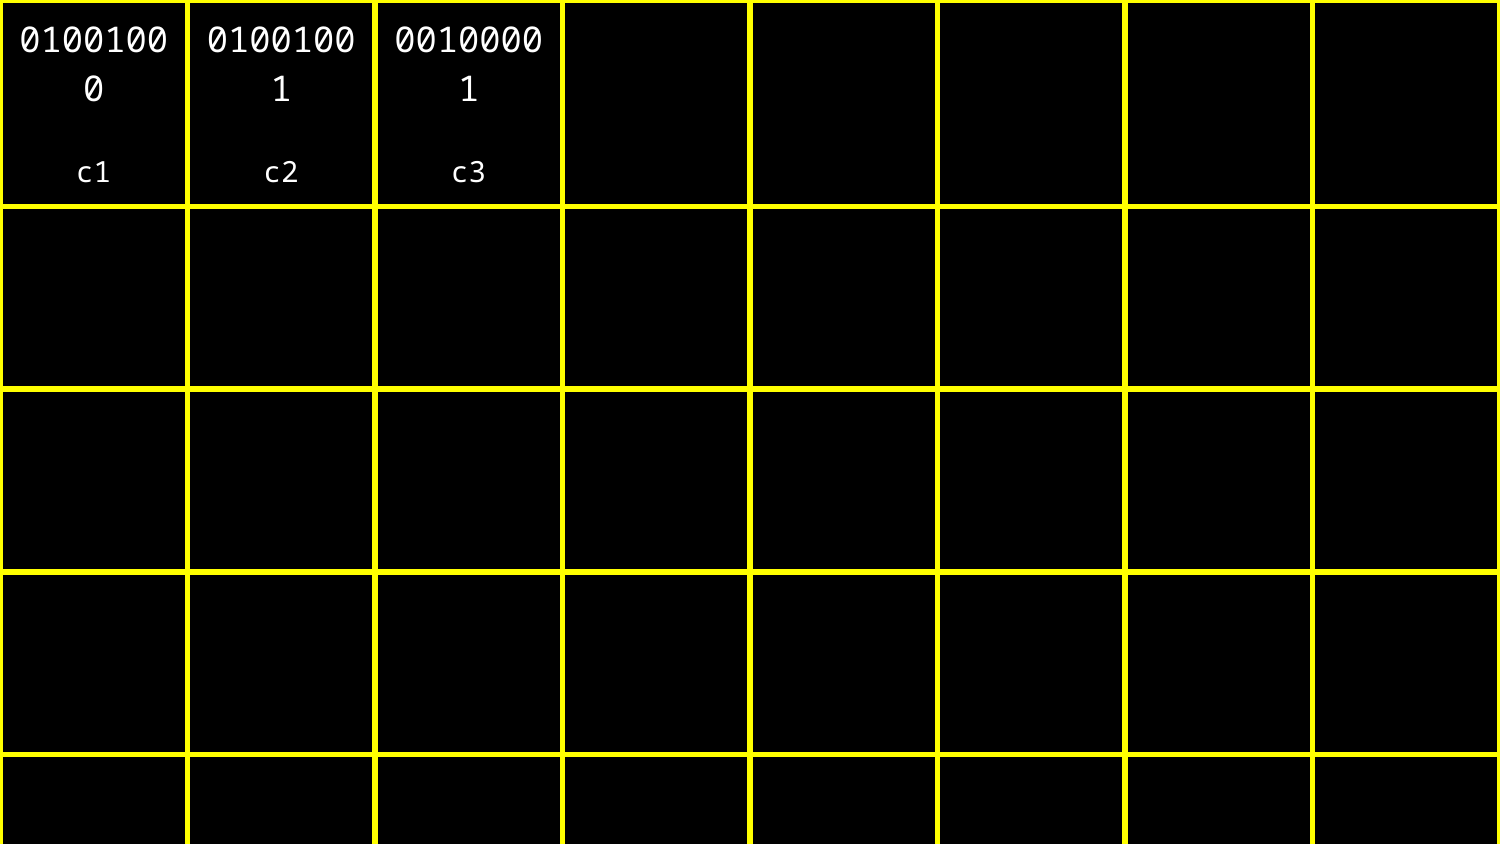

| 01001000 c1 | 01001001 c2 | 00100001 c3 | | | | | |
| --- | --- | --- | --- | --- | --- | --- | --- |
| | | | | | | | |
| | | | | | | | |
| | | | | | | | |
| | | | | | | | |